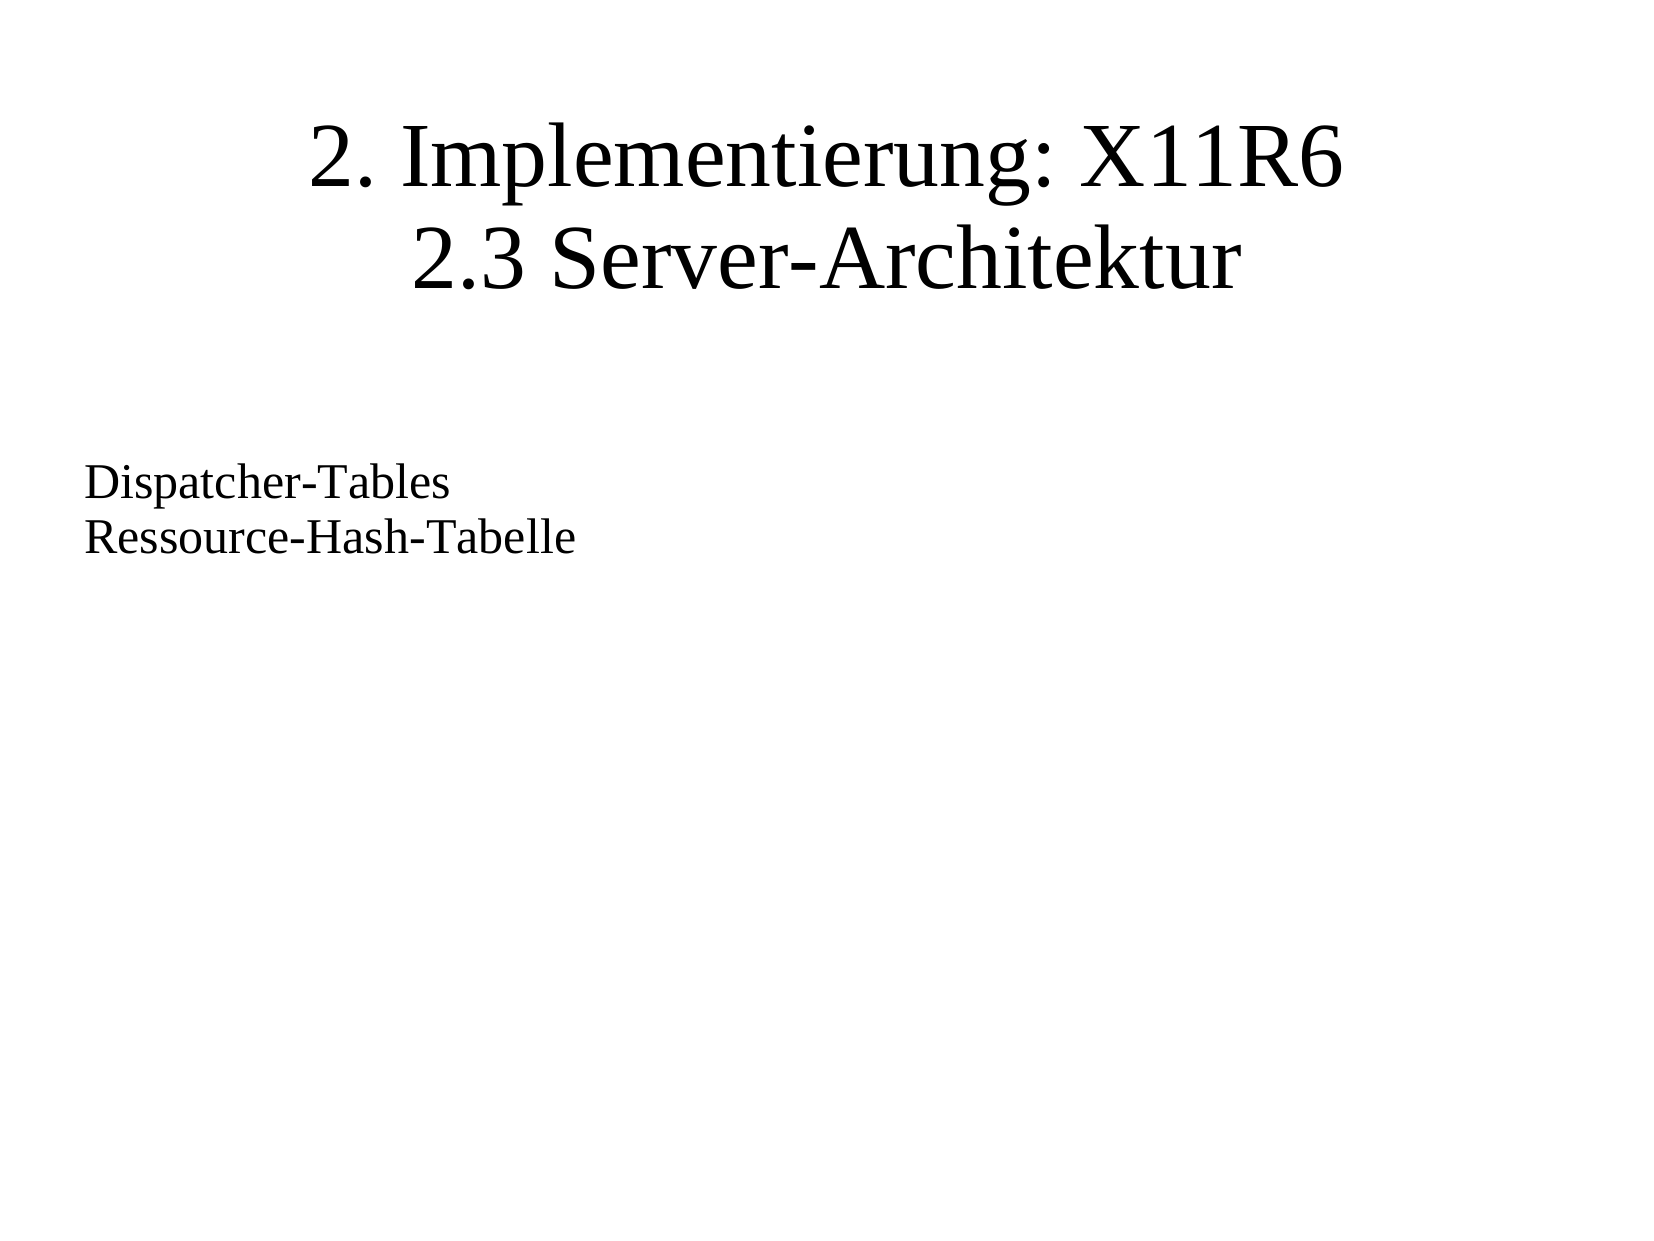

# 2. Implementierung: X11R6 2.3 Server-Architektur
Dispatcher-Tables
Ressource-Hash-Tabelle